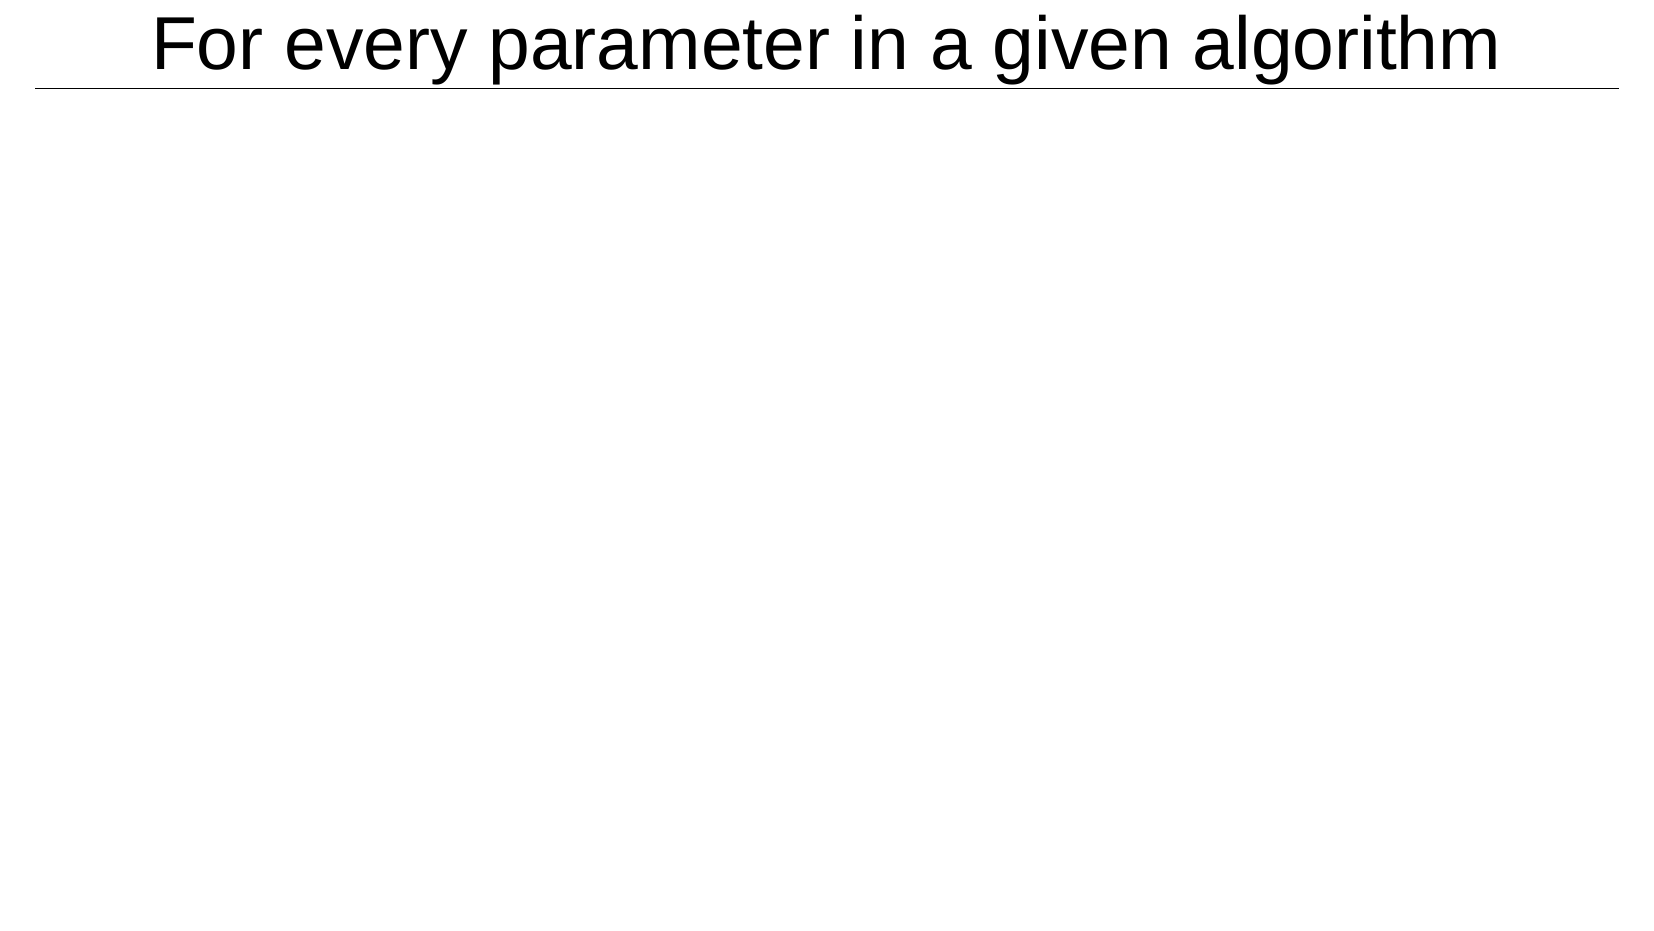

# For every parameter in a given algorithm